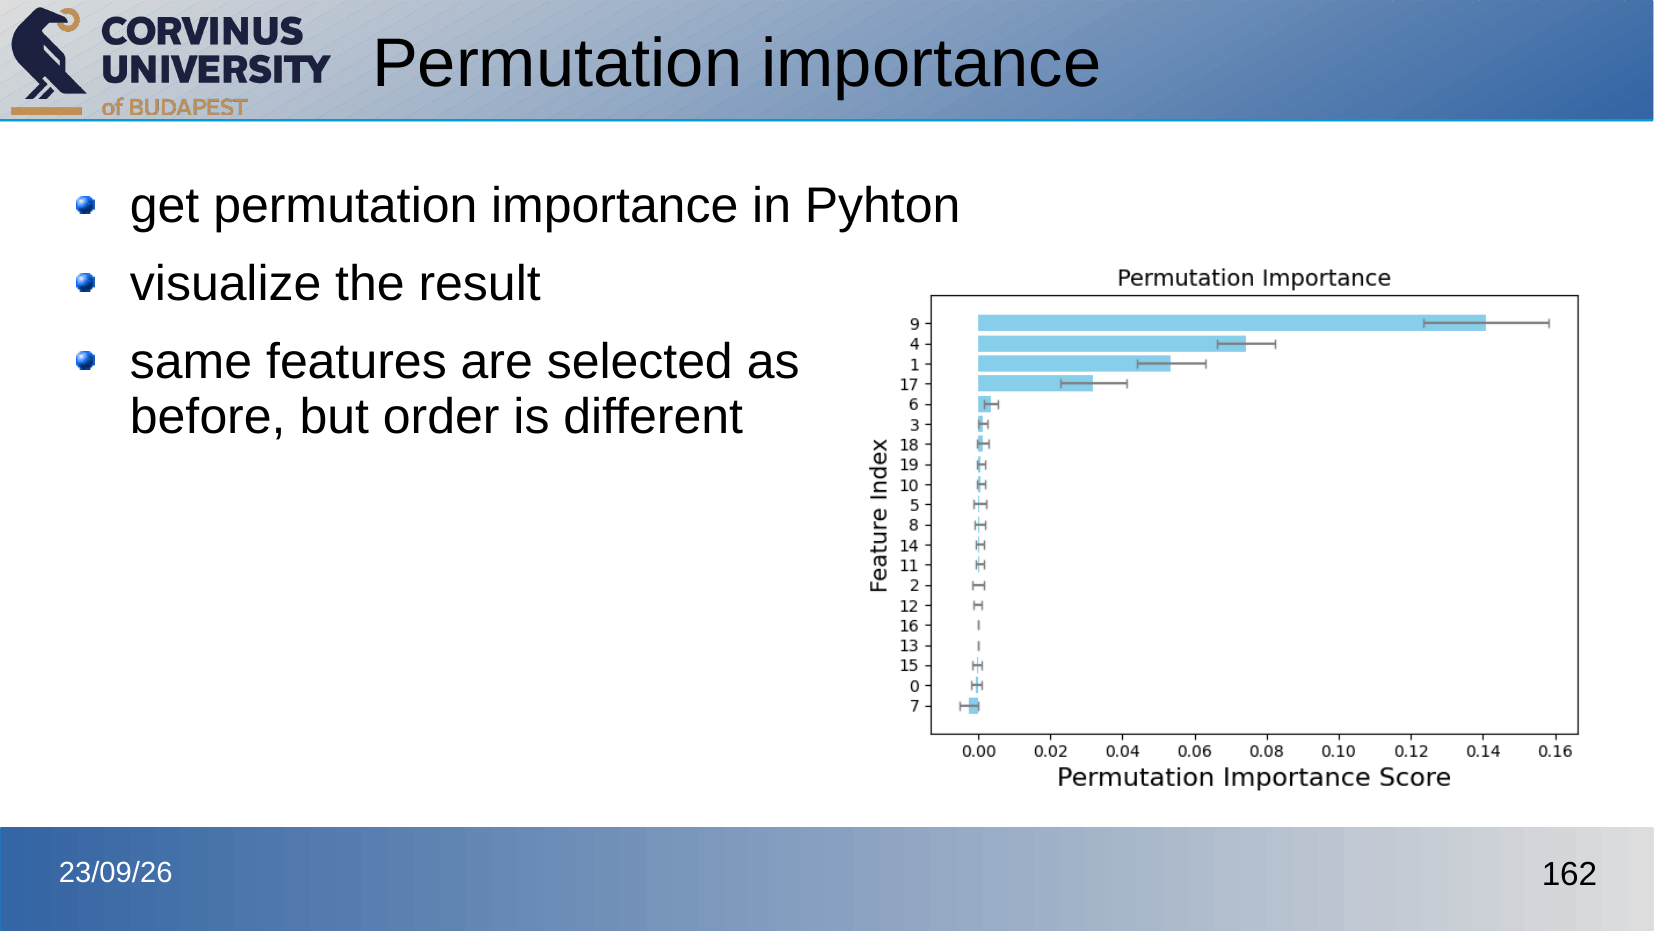

# Permutation importance
get permutation importance in Pyhton
visualize the result
same features are selected as
before, but order is different